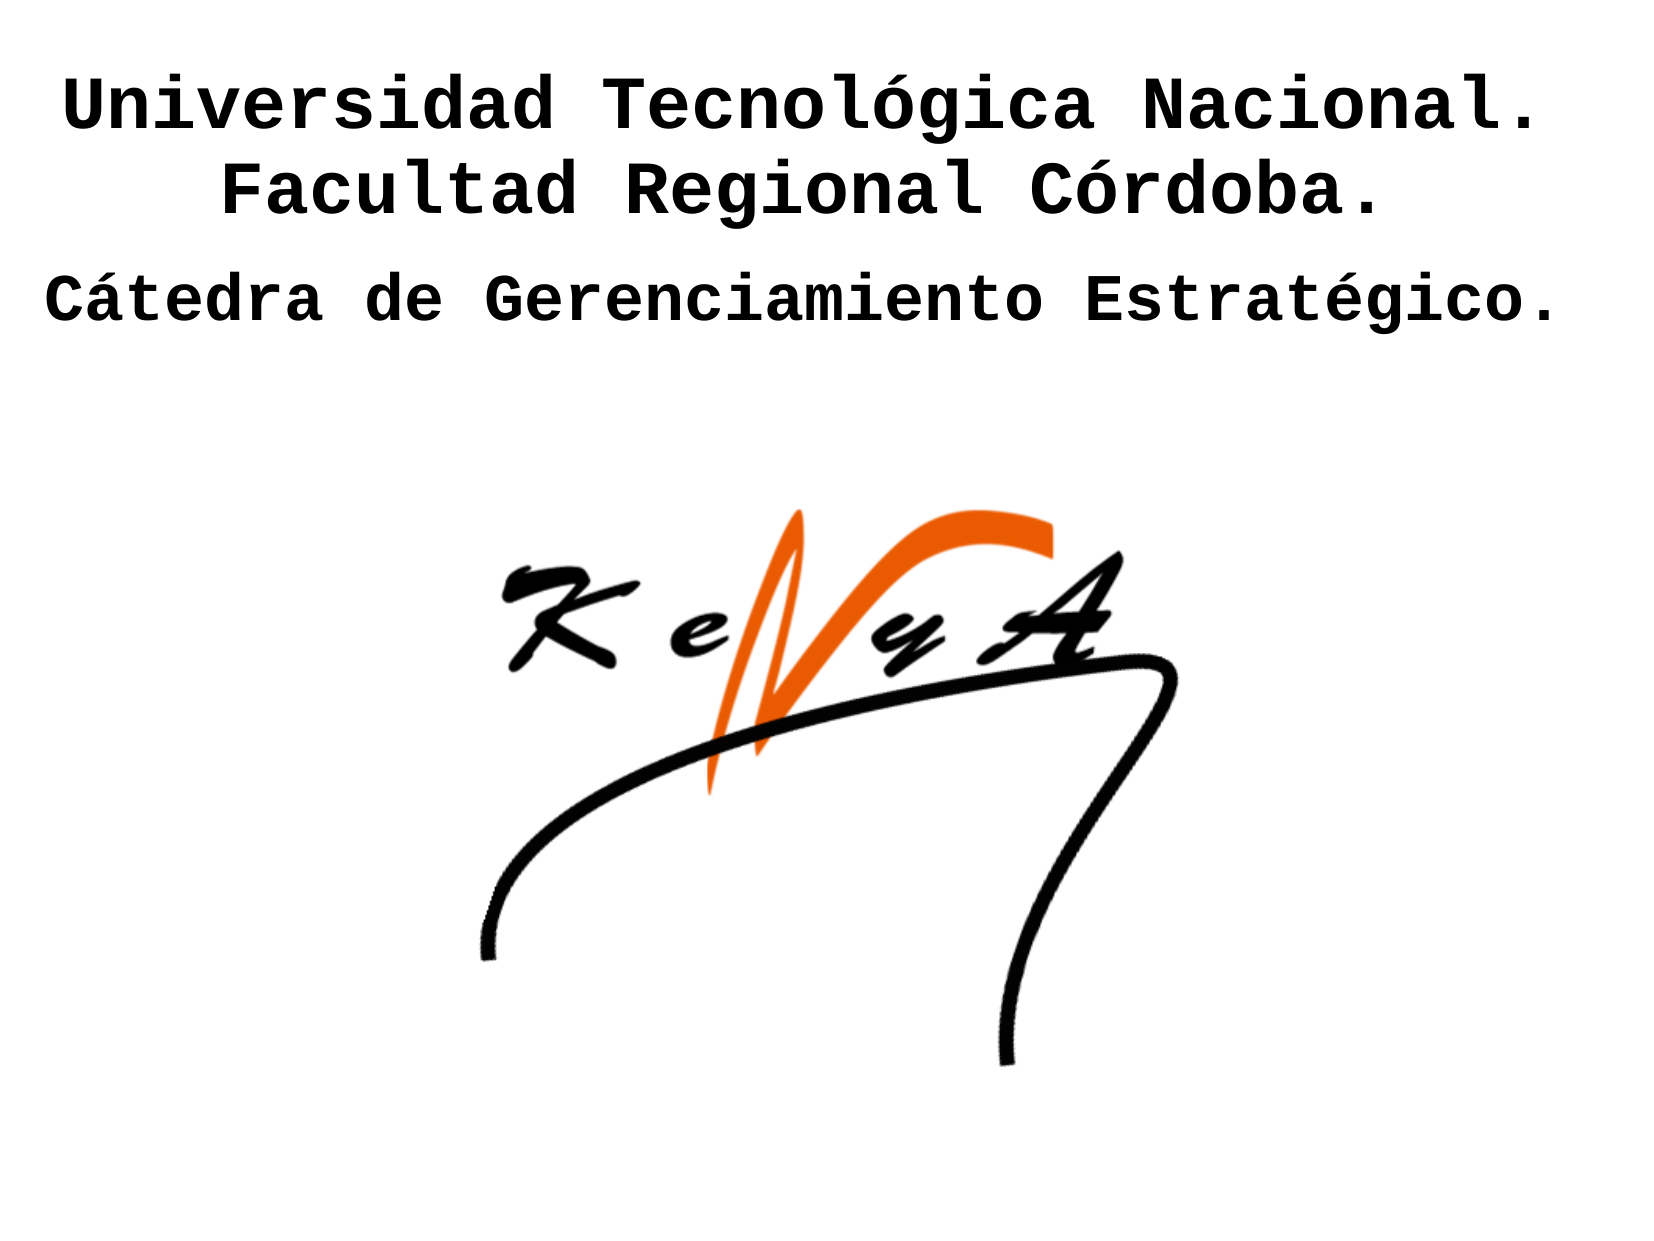

Universidad Tecnológica Nacional.
Facultad Regional Córdoba.
Cátedra de Gerenciamiento Estratégico.